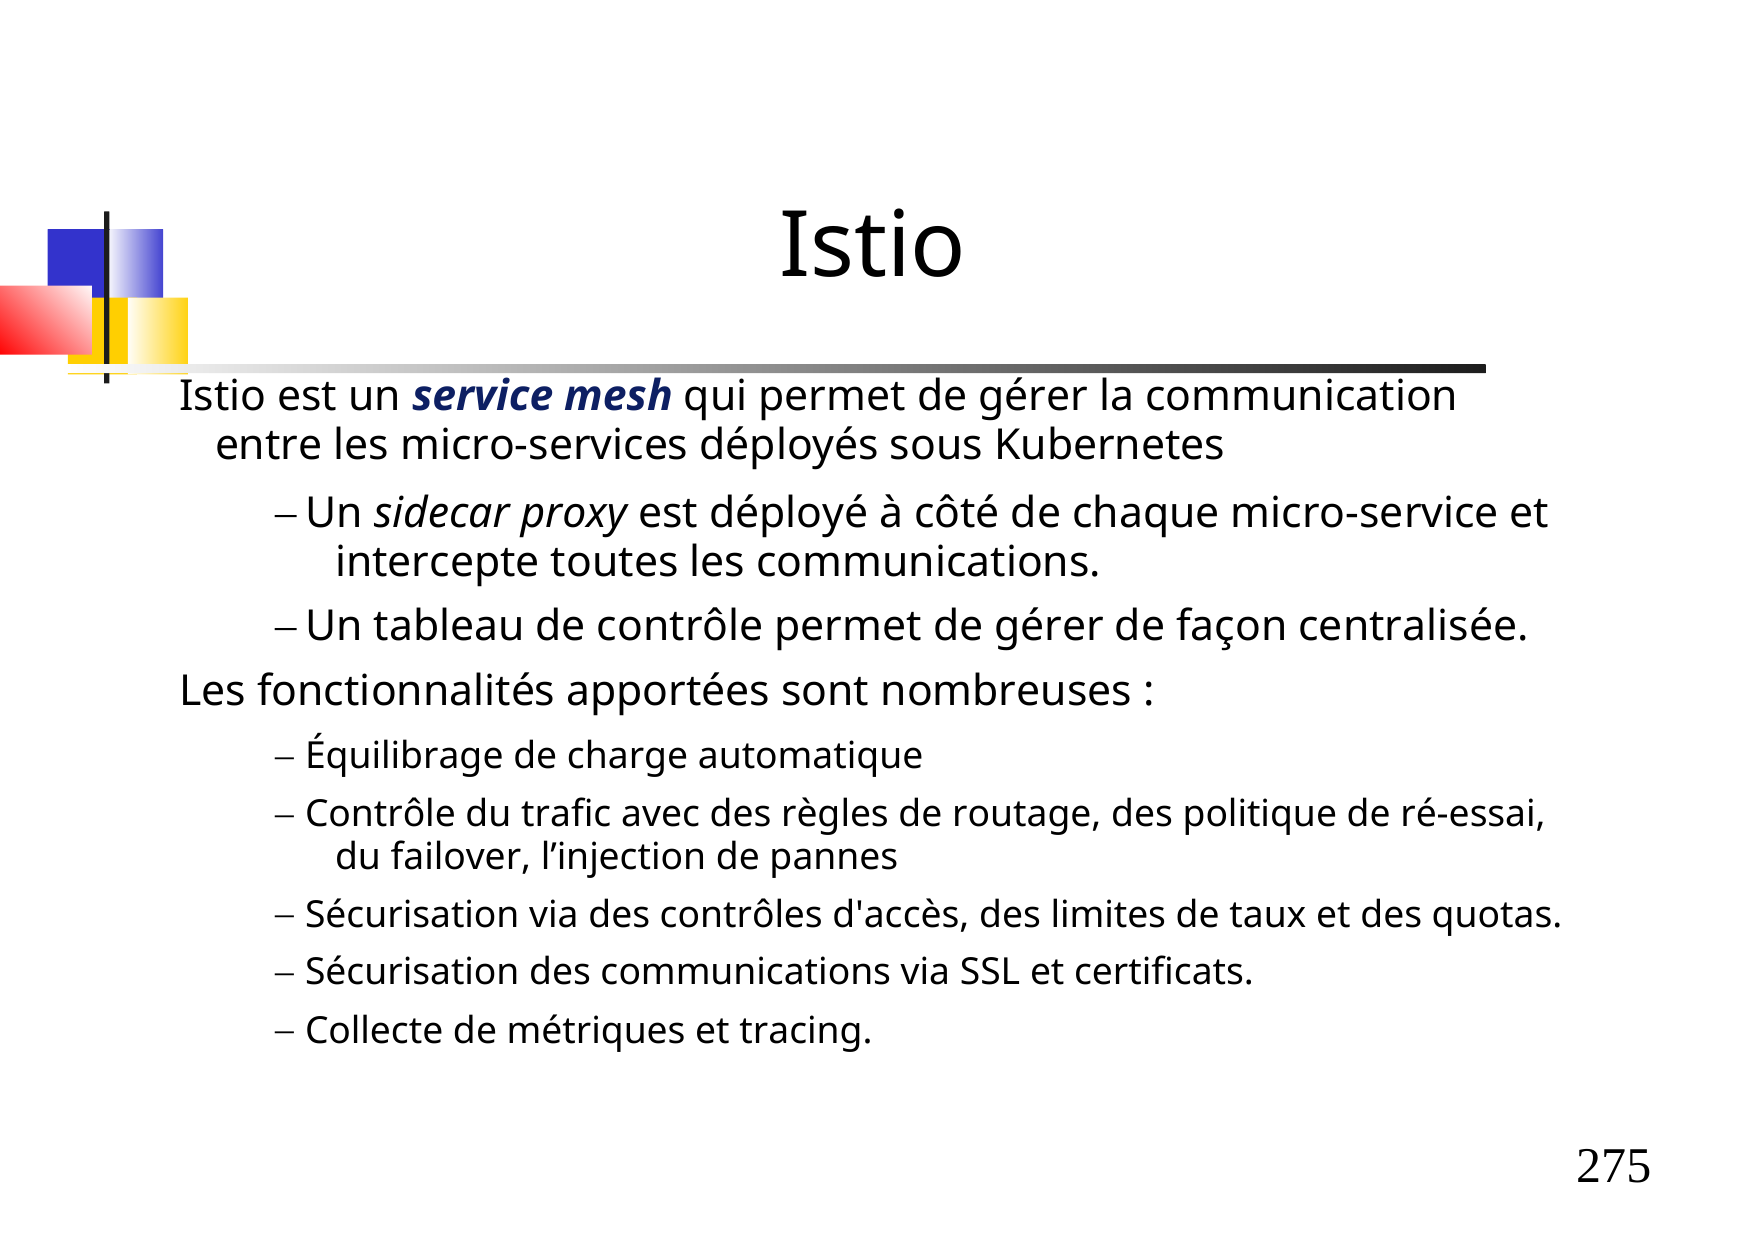

# Istio
Istio est un service mesh qui permet de gérer la communication entre les micro-services déployés sous Kubernetes
Un sidecar proxy est déployé à côté de chaque micro-service et intercepte toutes les communications.
Un tableau de contrôle permet de gérer de façon centralisée.
Les fonctionnalités apportées sont nombreuses :
Équilibrage de charge automatique
Contrôle du trafic avec des règles de routage, des politique de ré-essai, du failover, l’injection de pannes
Sécurisation via des contrôles d'accès, des limites de taux et des quotas.
Sécurisation des communications via SSL et certificats.
Collecte de métriques et tracing.